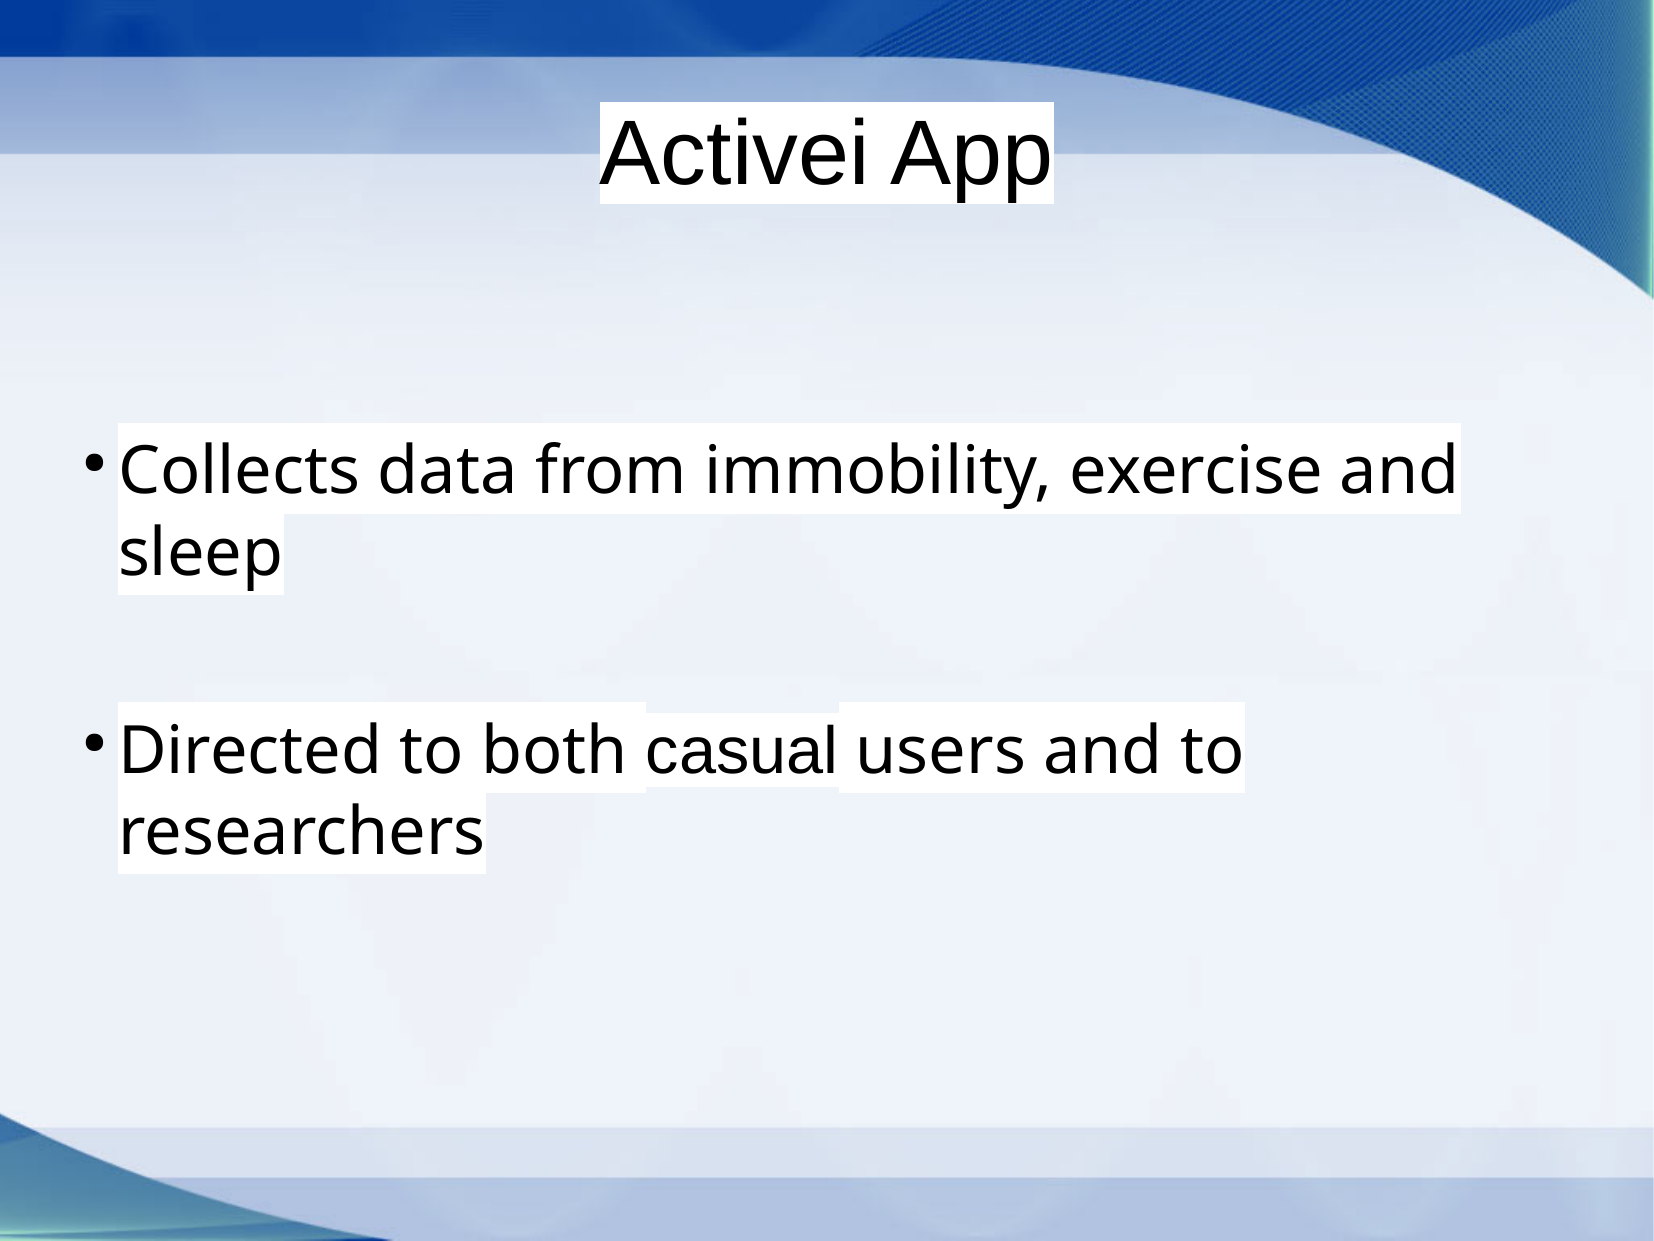

# Activei App
Collects data from immobility, exercise and sleep
Directed to both casual users and to researchers